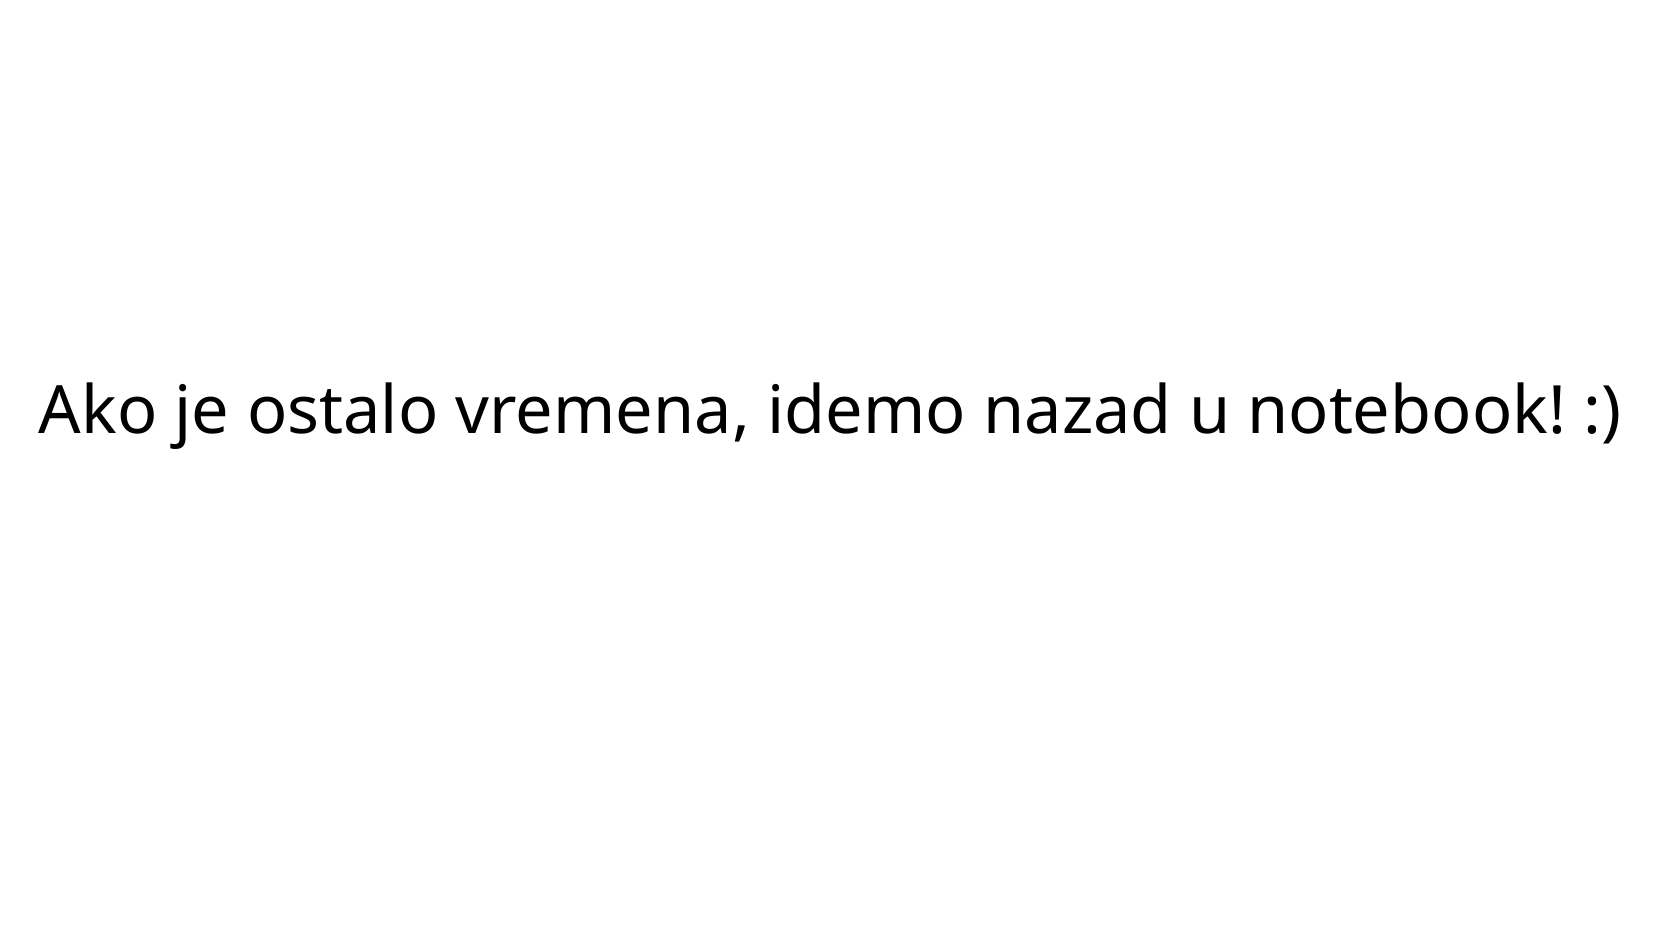

# Ako je ostalo vremena, idemo nazad u notebook! :)